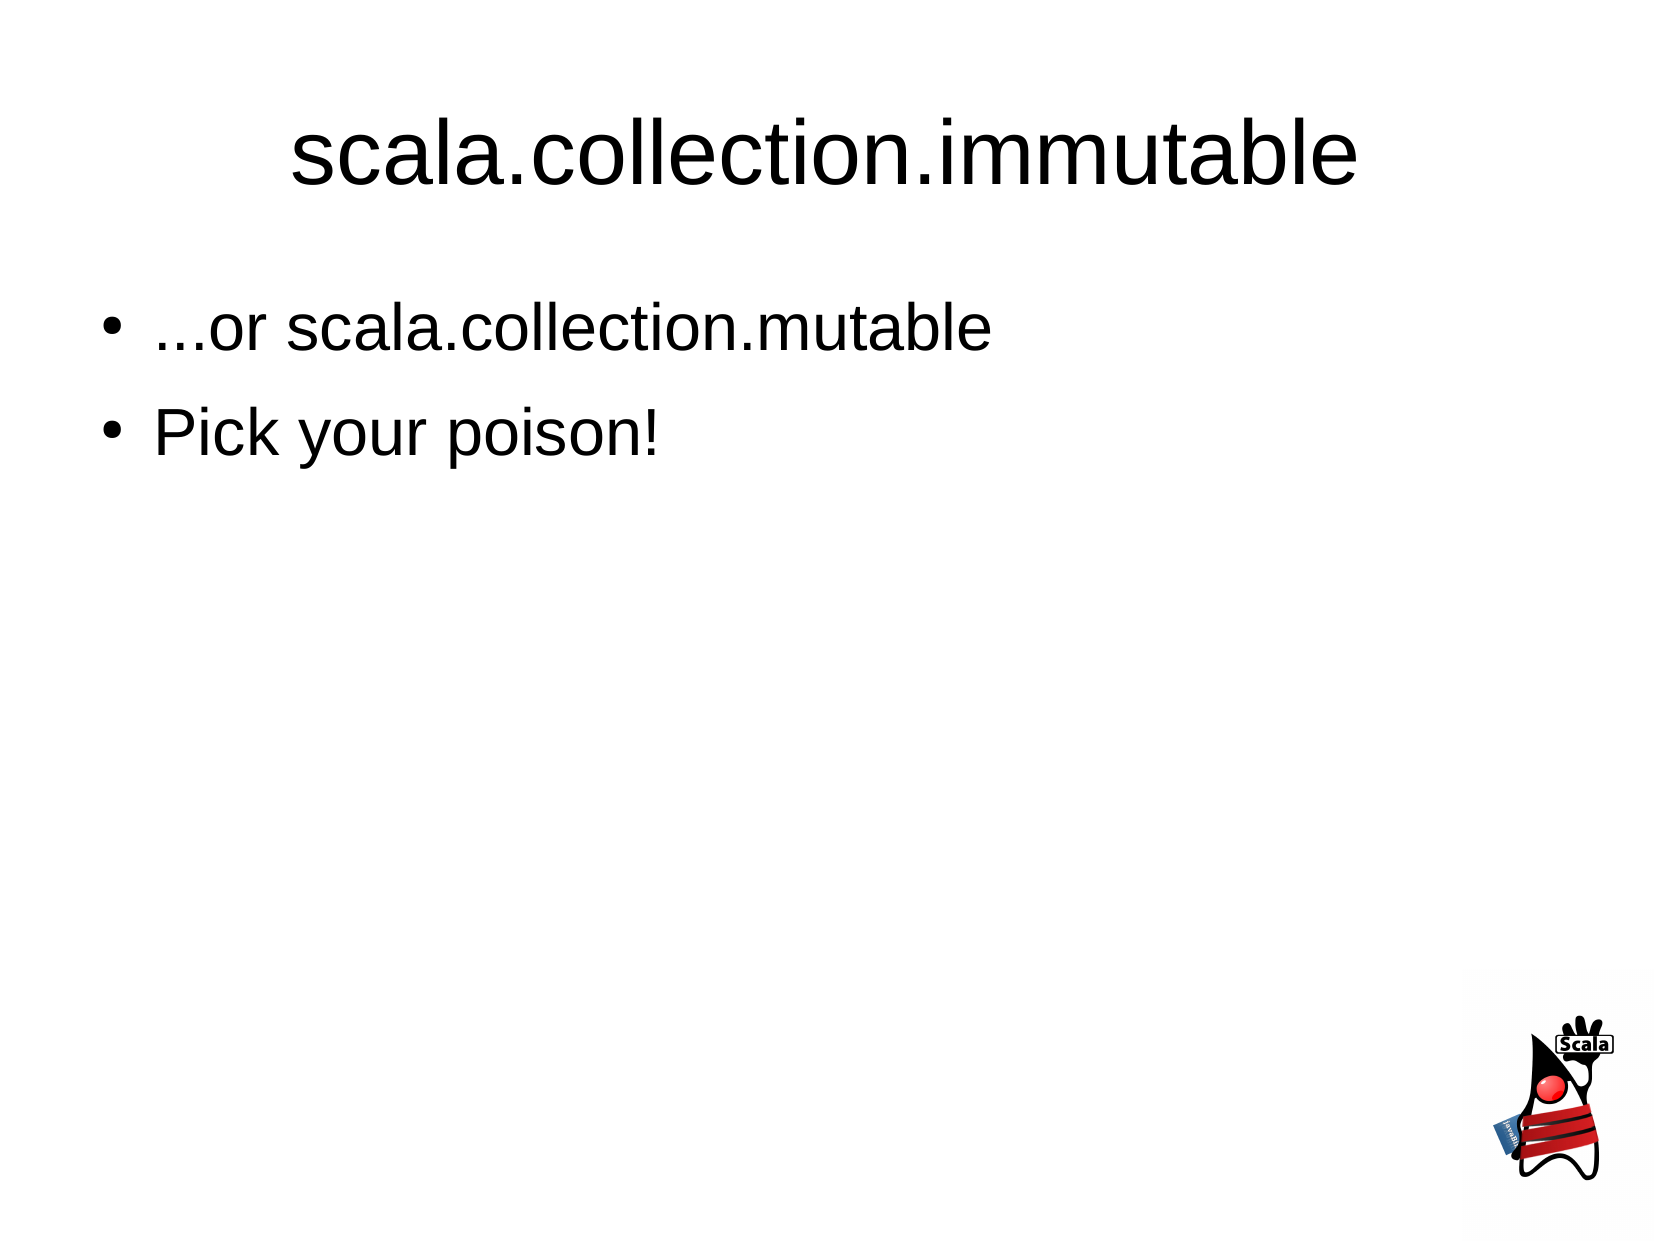

# scala.collection.immutable
...or scala.collection.mutable
Pick your poison!